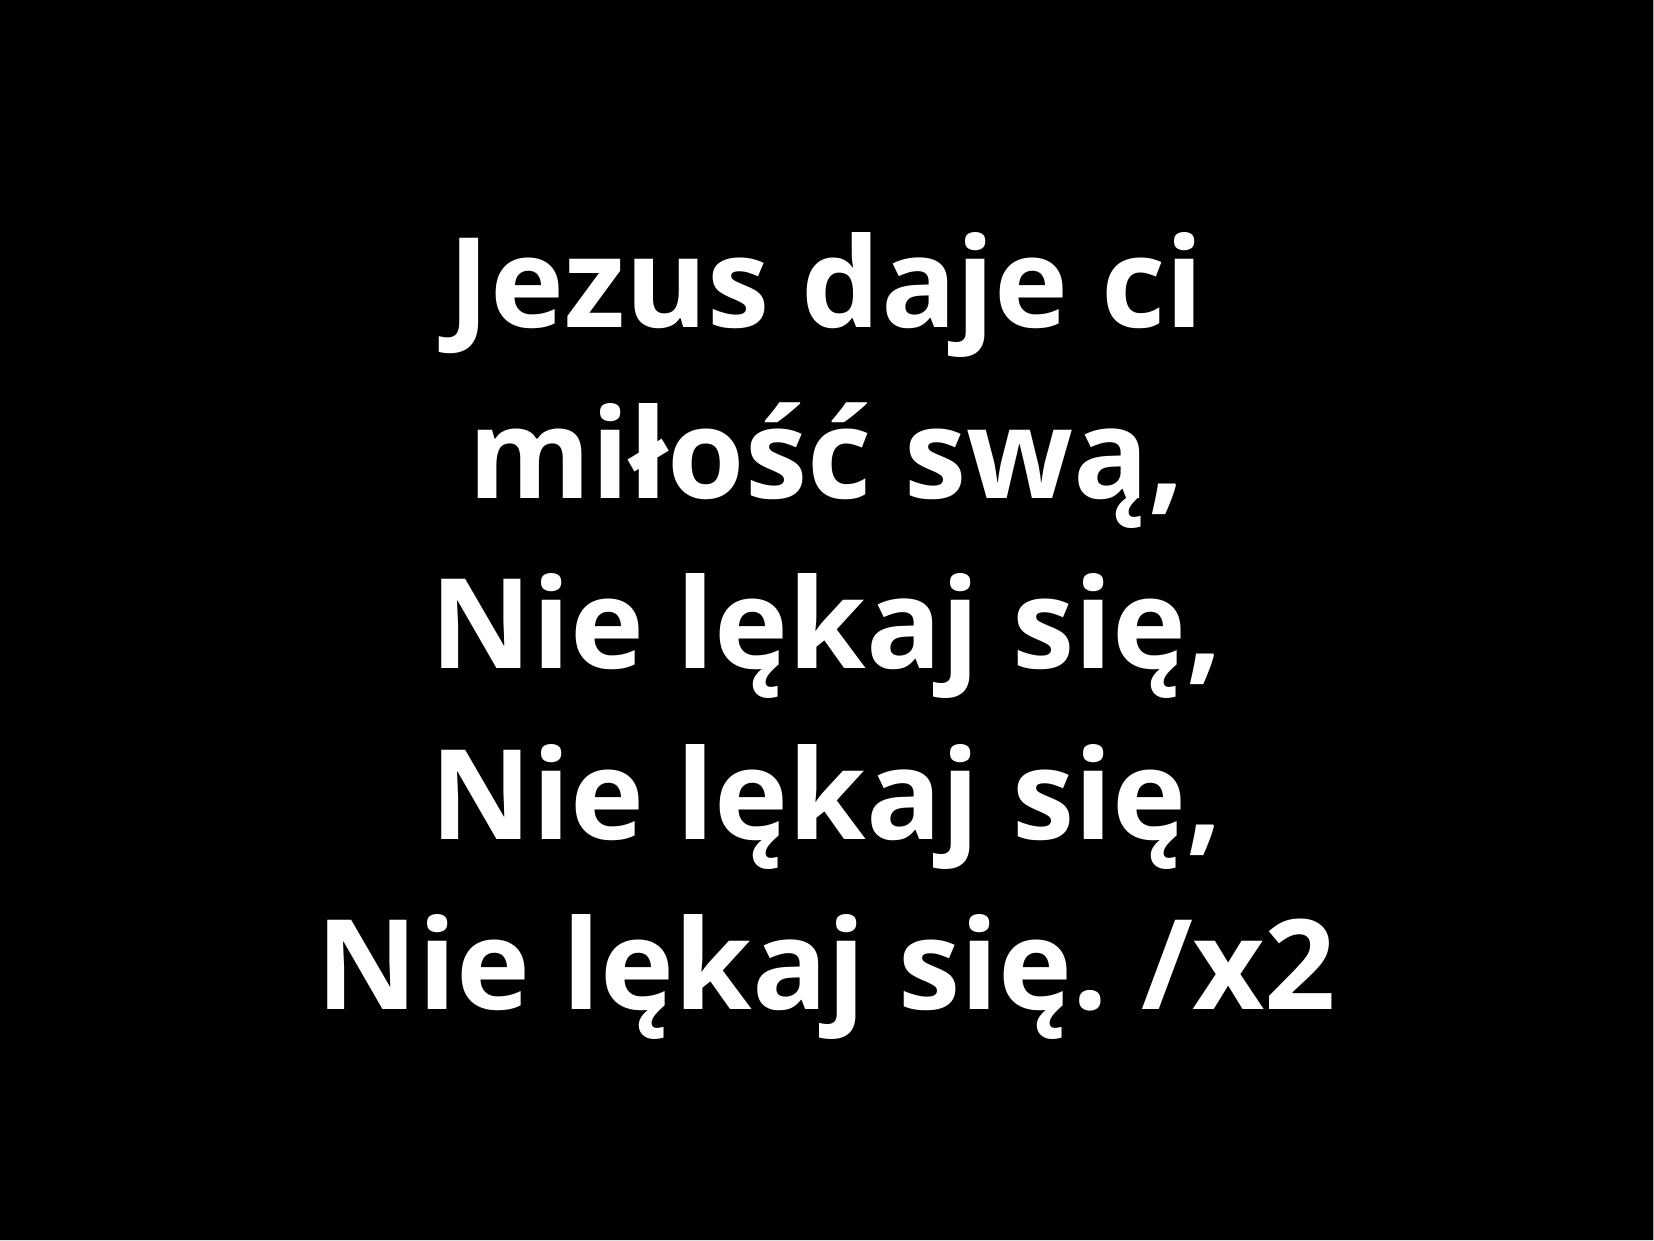

# Jezus daje ci miłość swą, Nie lękaj się, Nie lękaj się, Nie lękaj się. /x2